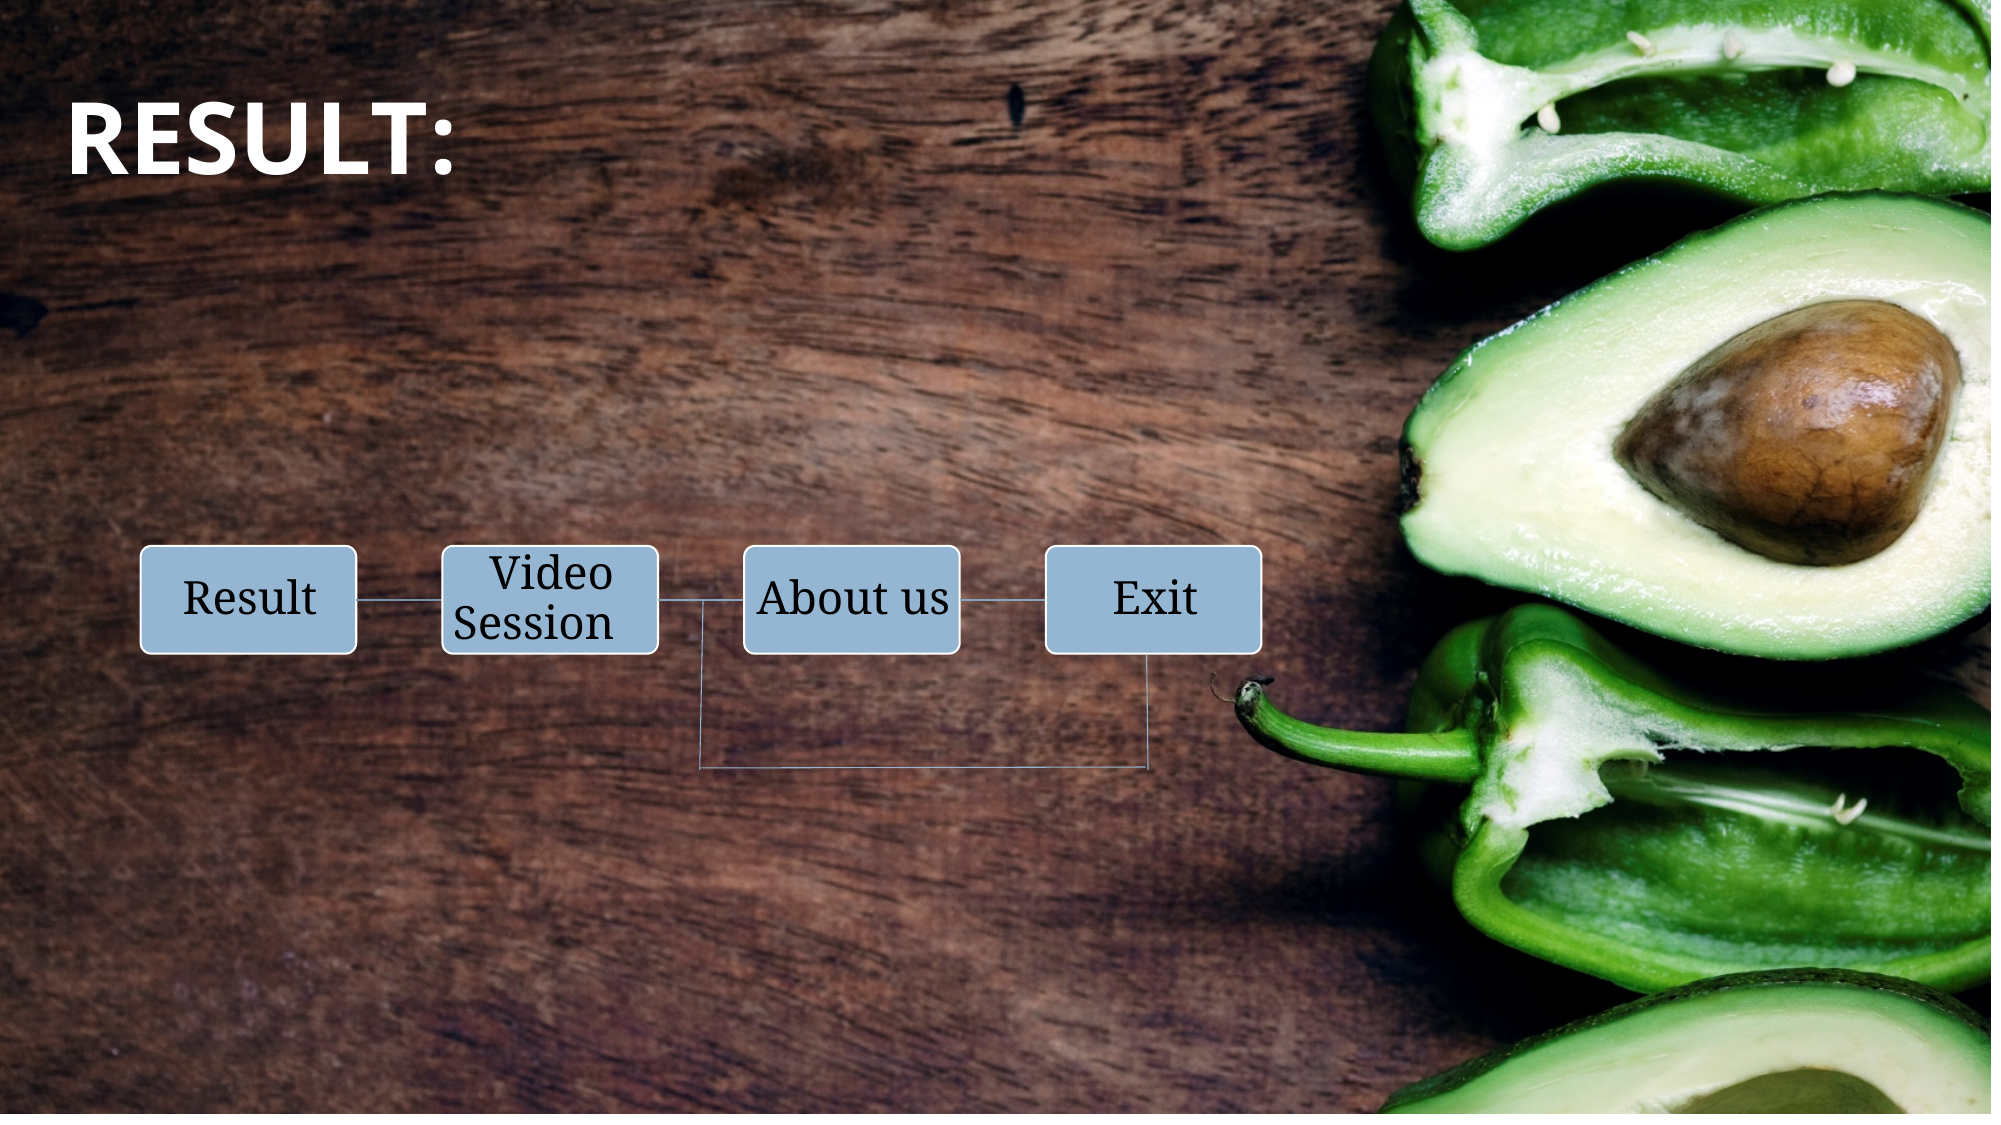

# RESULT:
Result
Video Session
About us
Exit